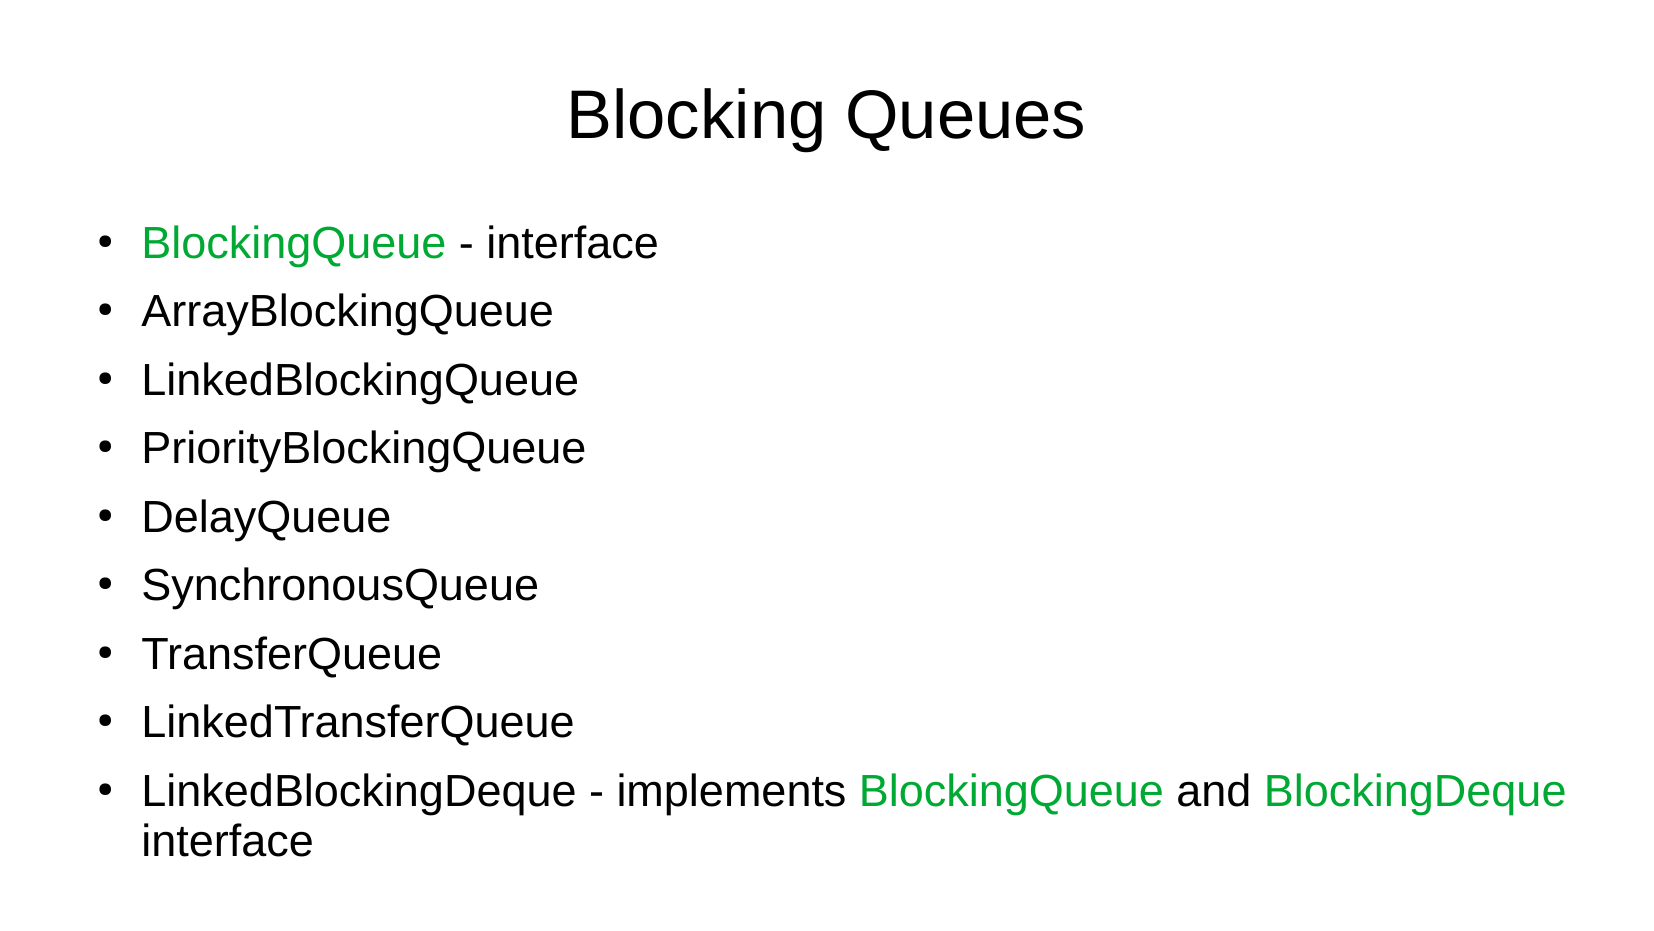

# Blocking Queues
BlockingQueue - interface
ArrayBlockingQueue
LinkedBlockingQueue
PriorityBlockingQueue
DelayQueue
SynchronousQueue
TransferQueue
LinkedTransferQueue
LinkedBlockingDeque - implements BlockingQueue and BlockingDeque interface